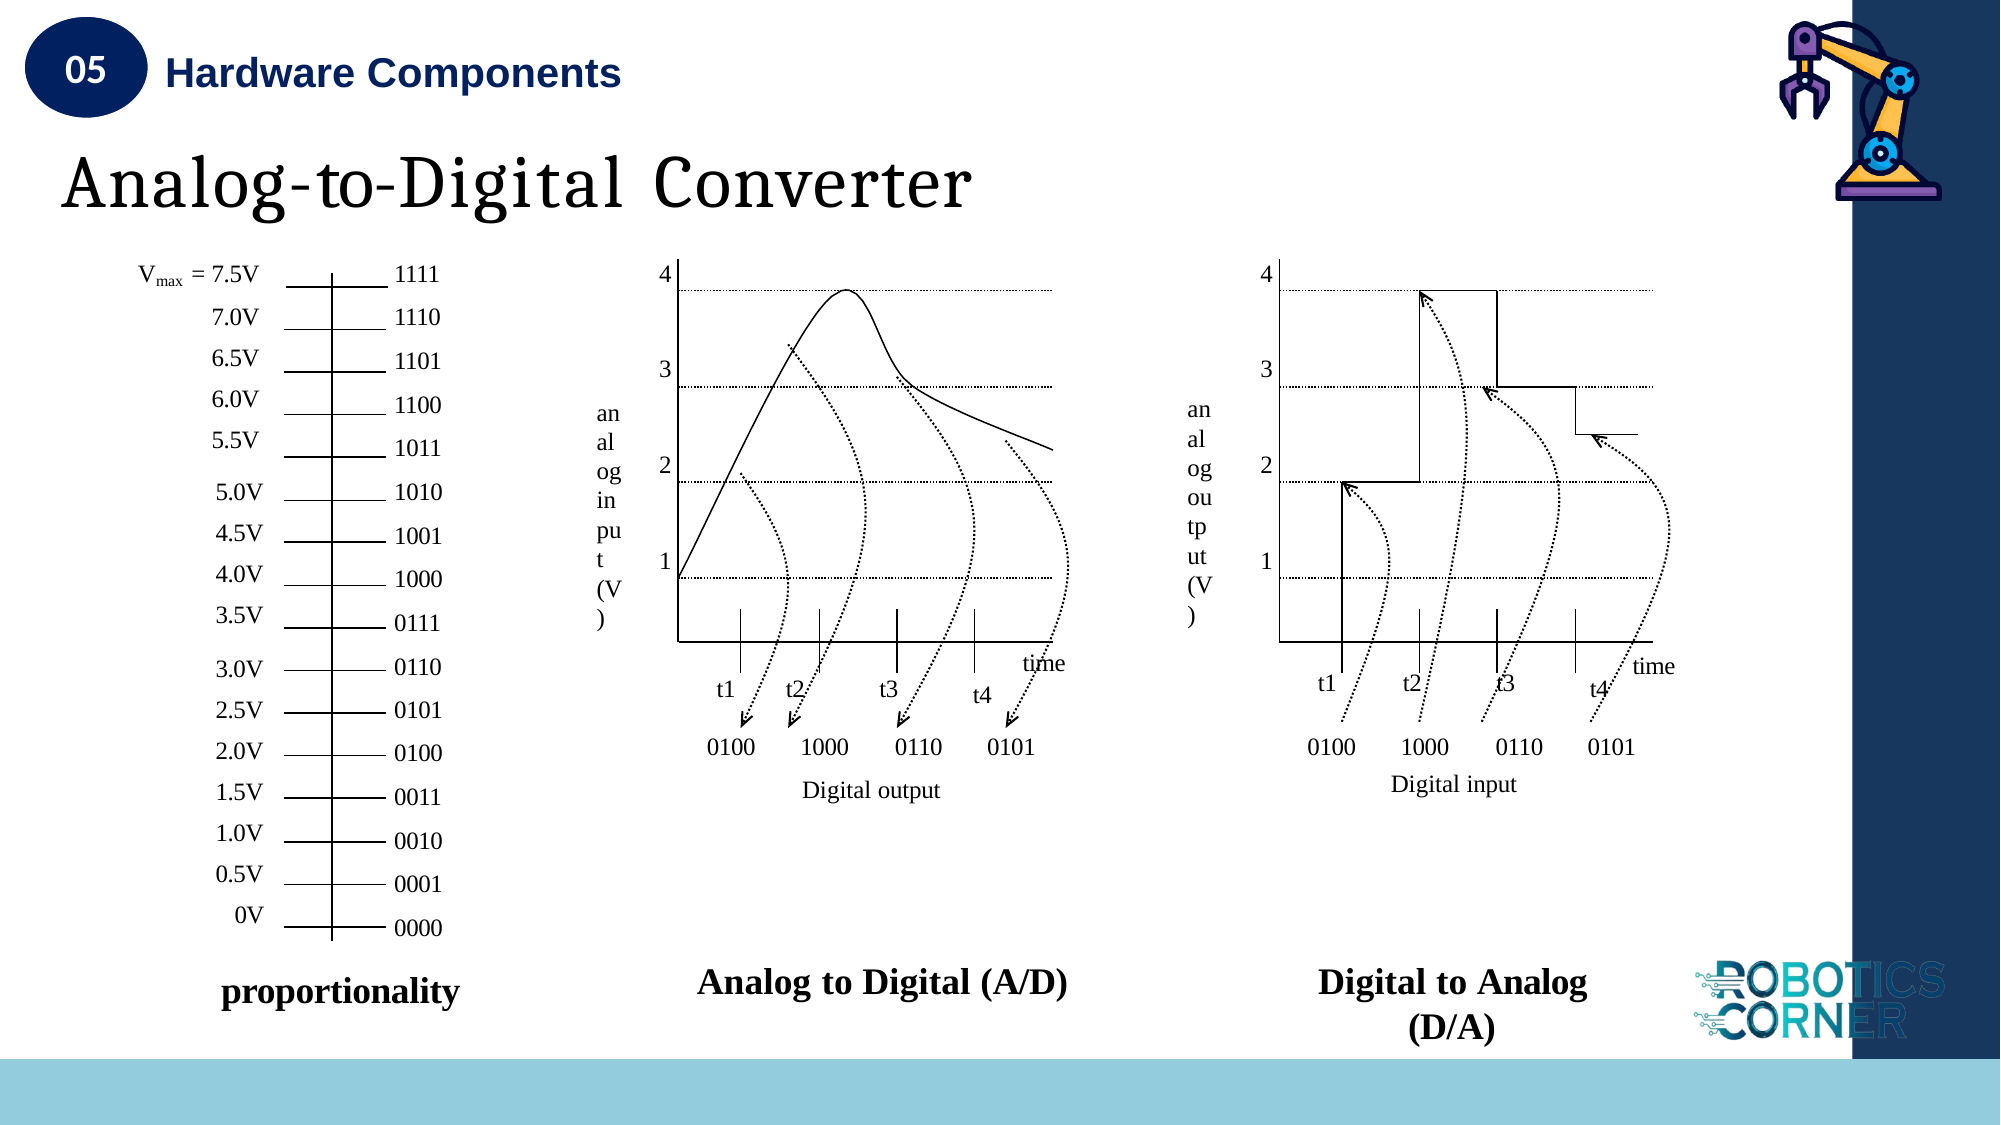

05
Hardware Components
Analog-to-Digital Converter
1111
1110
1101
1100
1011
1010
1001
1000
0111
0110
0101
0100
0011
0010
0001
0000
Vmax = 7.5V
7.0V
6.5V
6.0V
5.5V
4
4
3
3
analog output (V)
analog input (V)
2
2
5.0V
4.5V
4.0V
3.5V
1
1
3.0V
2.5V
2.0V
1.5V
1.0V
0.5V
0V
time
time
t1
t2
t3
t4
t1
t2
t3
t4
0100	1000	0110	0101
Digital output
0100	1000	0110	0101
Digital input
Analog to Digital (A/D)
Digital to Analog (D/A)
proportionality